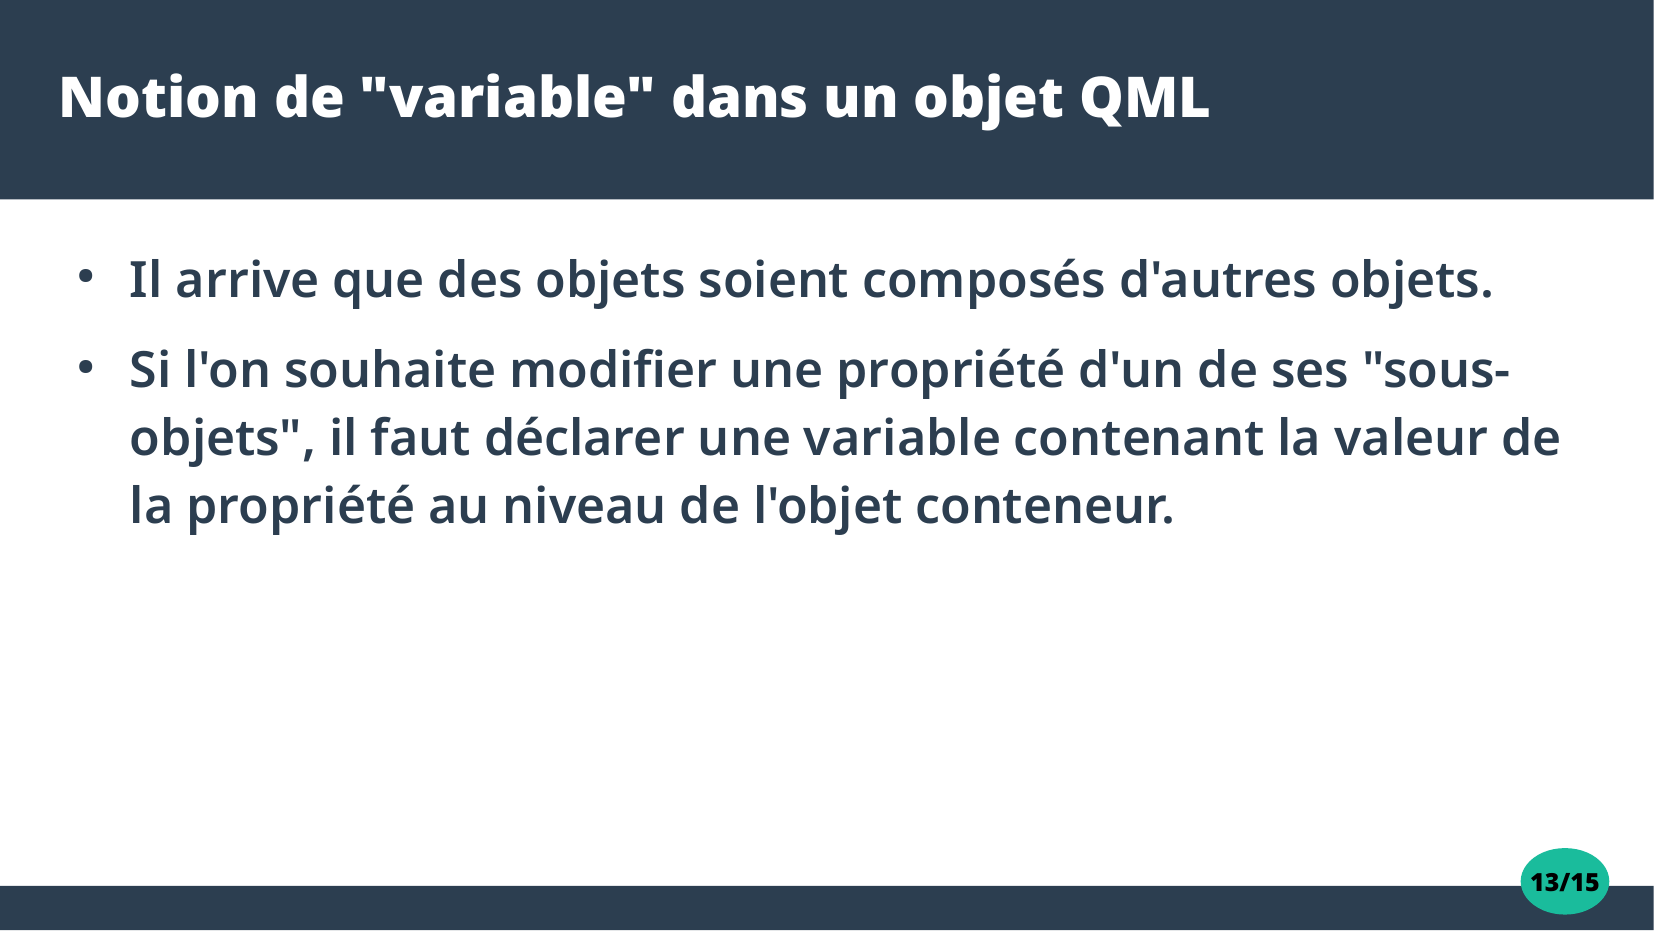

# Notion de "variable" dans un objet QML
Il arrive que des objets soient composés d'autres objets.
Si l'on souhaite modifier une propriété d'un de ses "sous-objets", il faut déclarer une variable contenant la valeur de la propriété au niveau de l'objet conteneur.
13